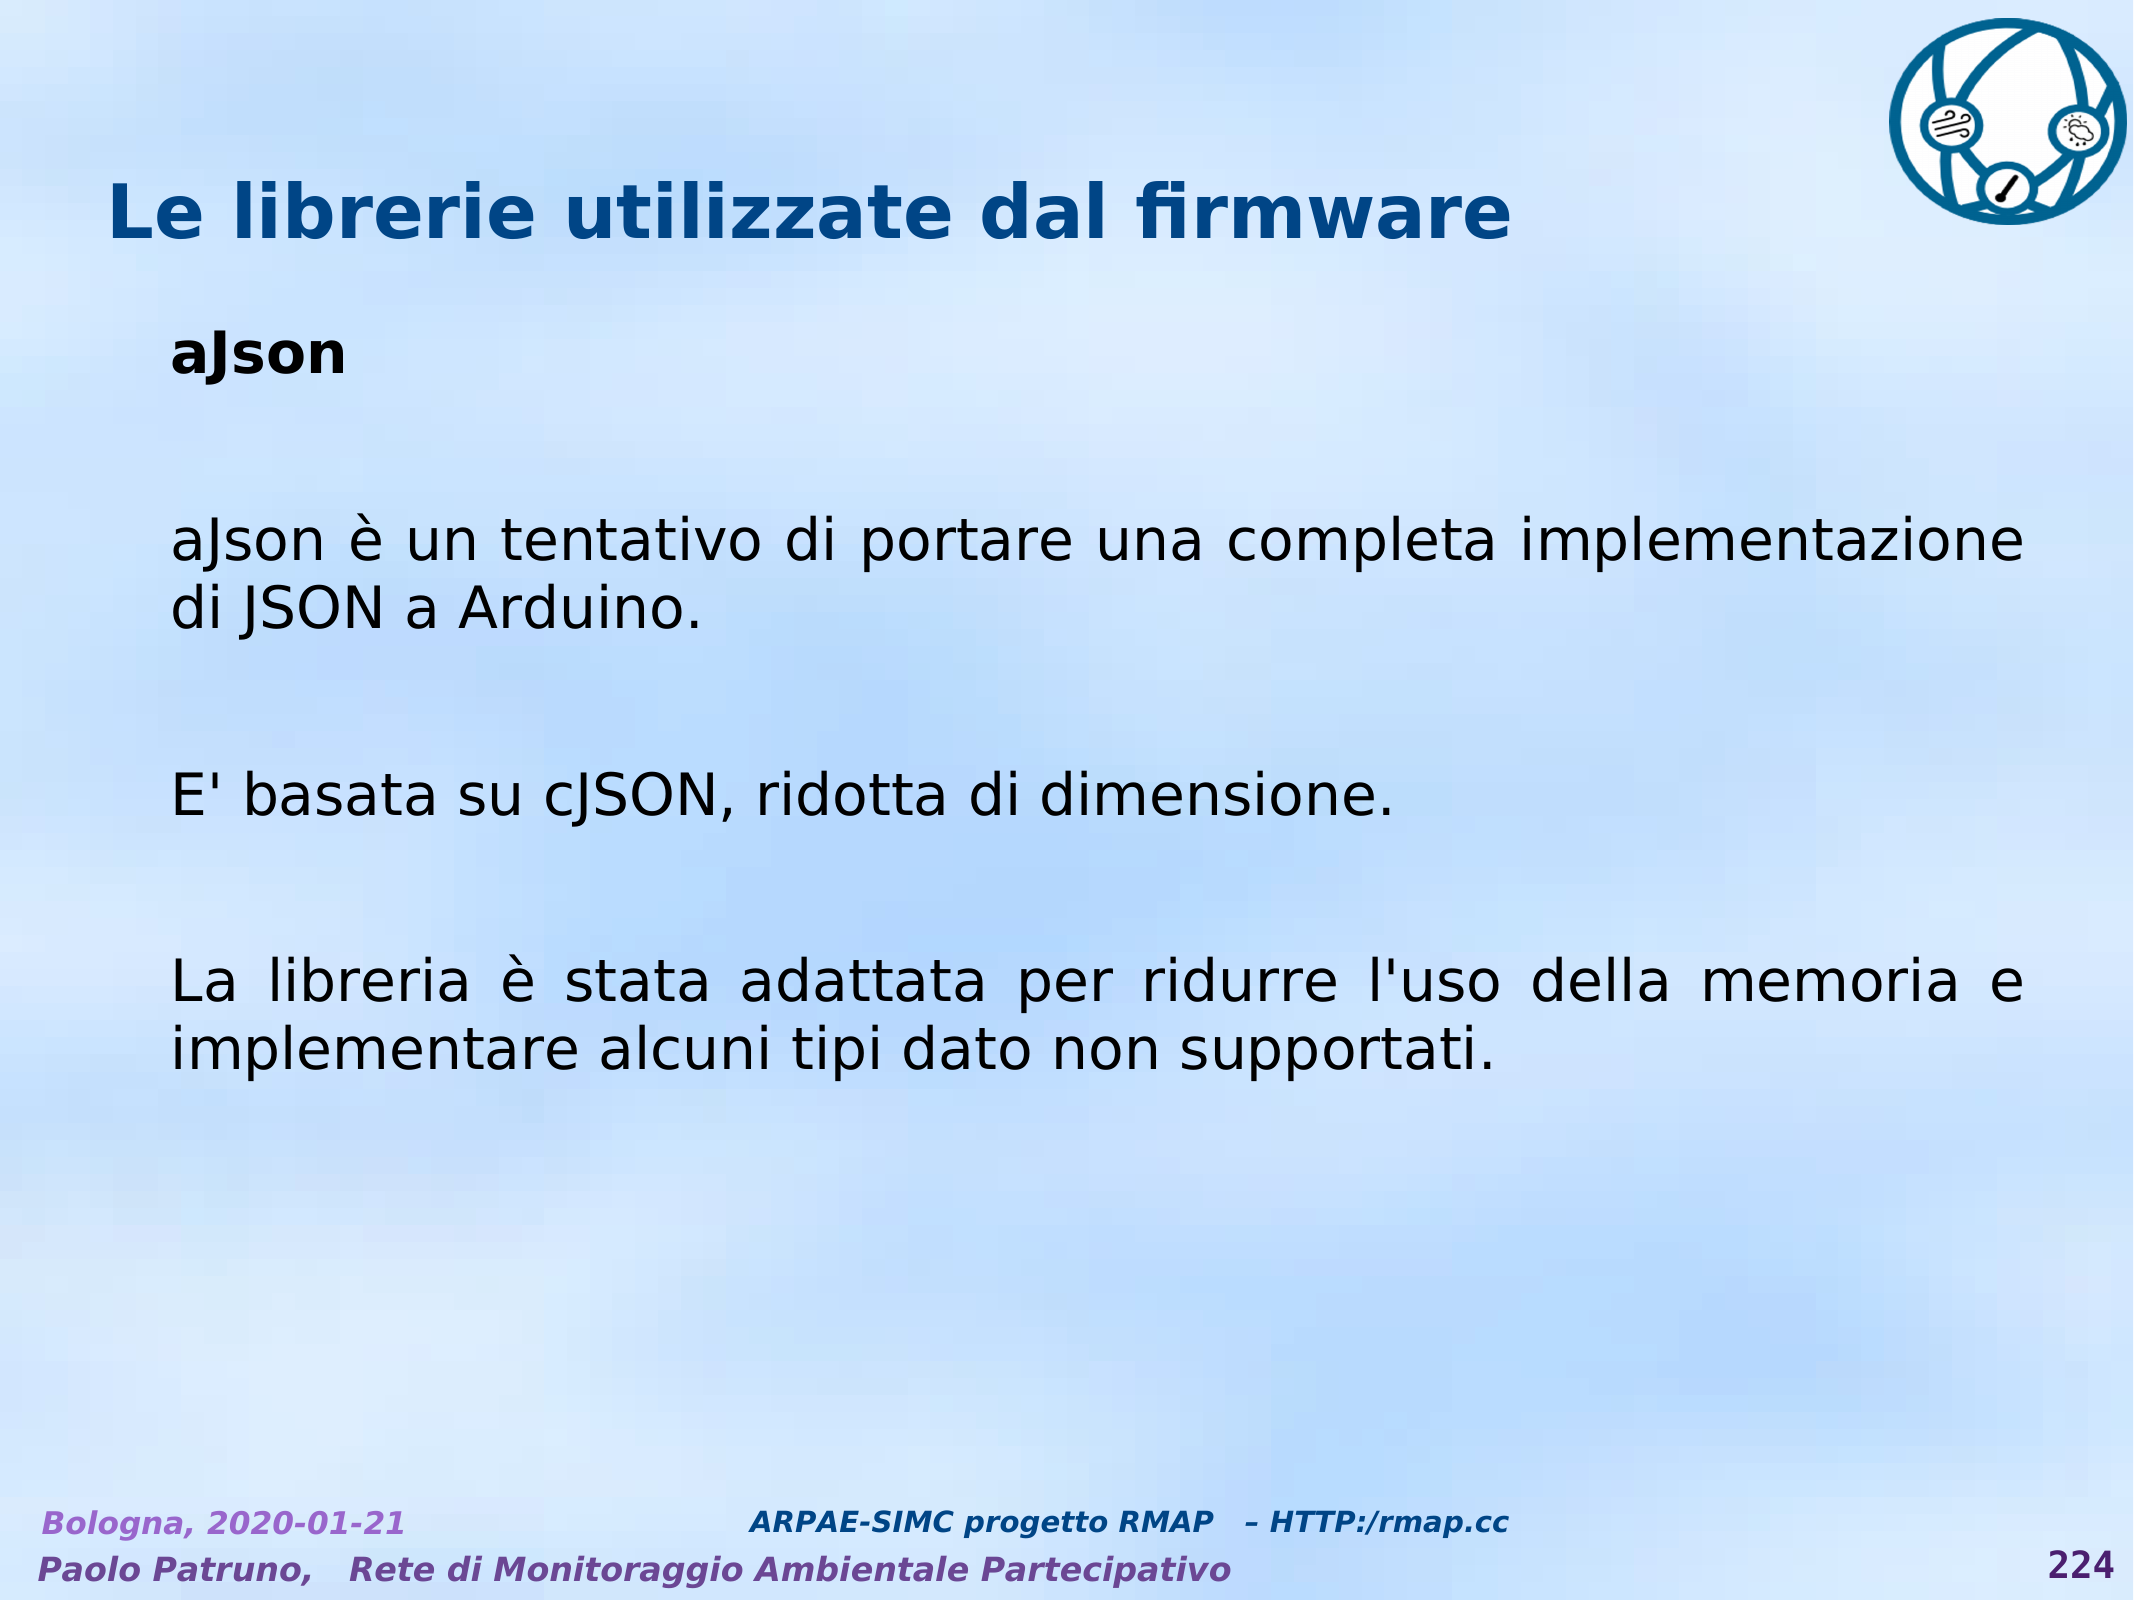

# Le librerie utilizzate dal firmware
aJson
aJson è un tentativo di portare una completa implementazione di JSON a Arduino.
E' basata su cJSON, ridotta di dimensione.
La libreria è stata adattata per ridurre l'uso della memoria e implementare alcuni tipi dato non supportati.